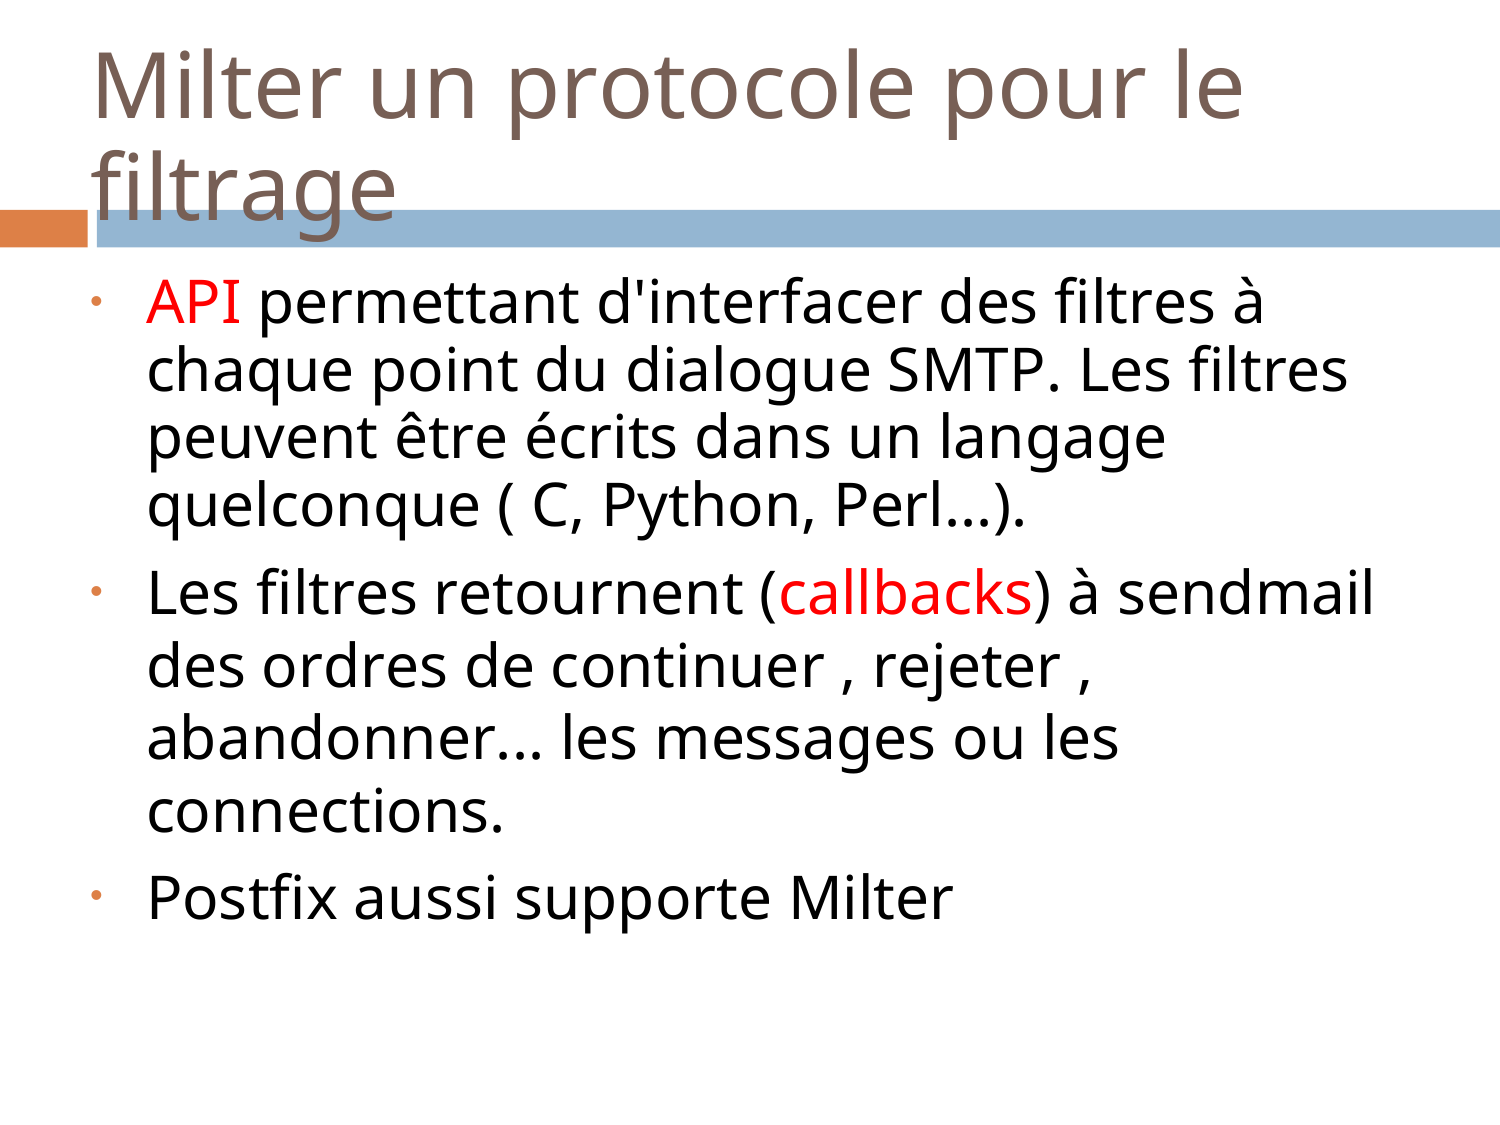

# Milter un protocole pour le filtrage
API permettant d'interfacer des filtres à chaque point du dialogue SMTP. Les filtres peuvent être écrits dans un langage quelconque ( C, Python, Perl...).
Les filtres retournent (callbacks) à sendmail des ordres de continuer , rejeter , abandonner... les messages ou les connections.
Postfix aussi supporte Milter